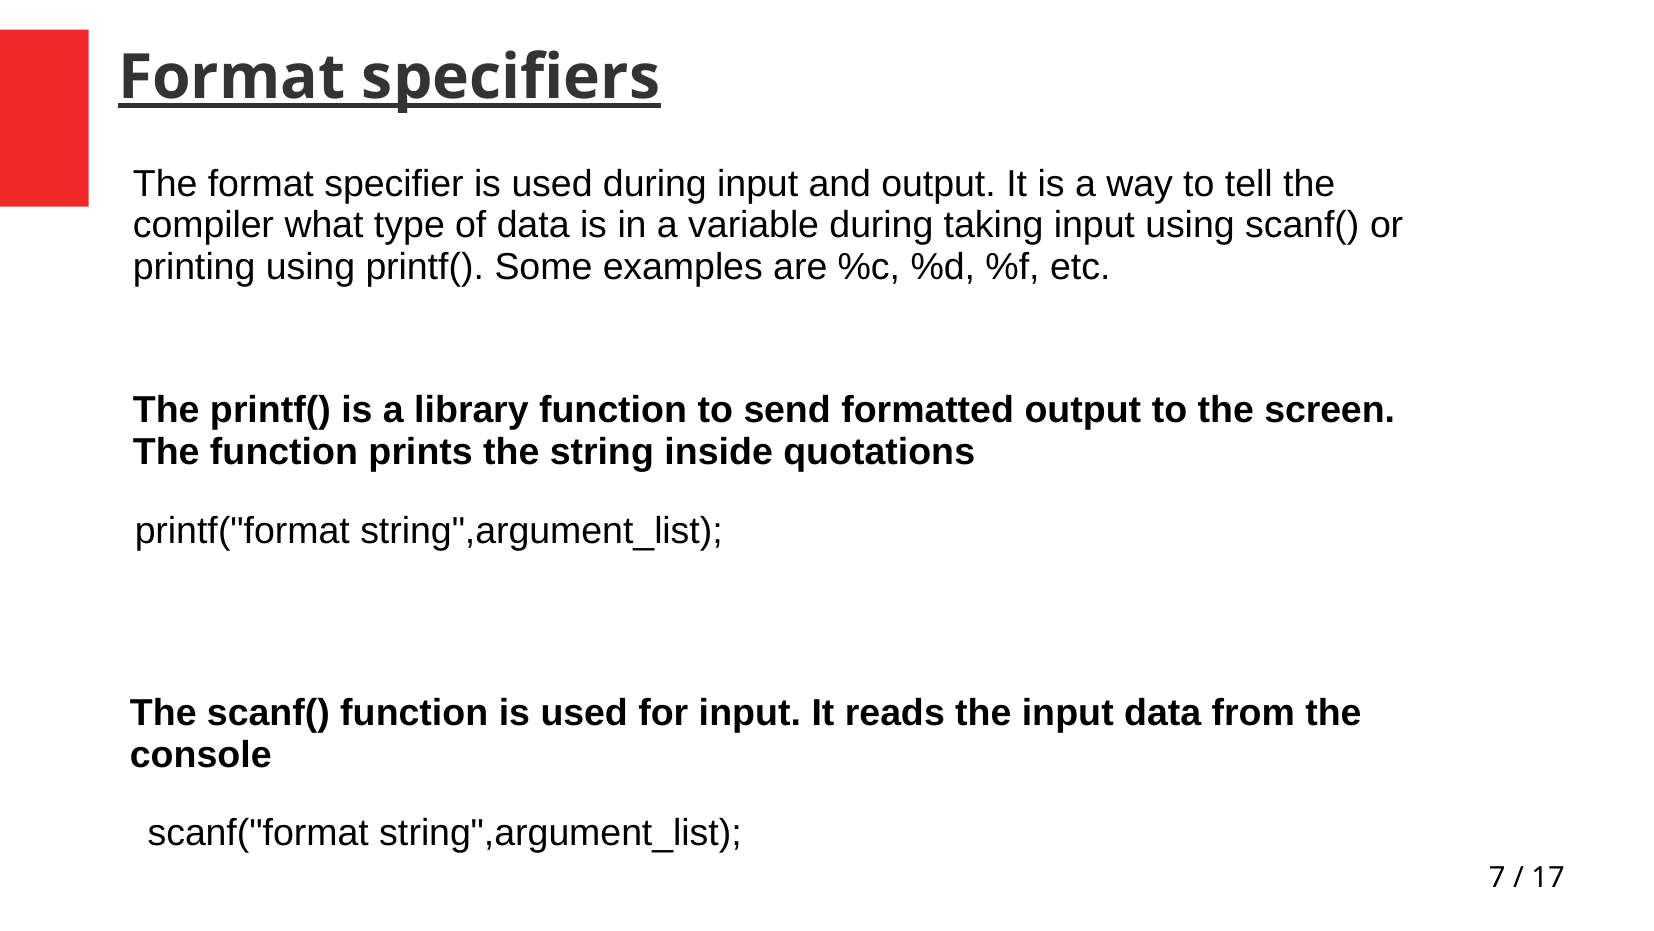

# Format specifiers
The format specifier is used during input and output. It is a way to tell the compiler what type of data is in a variable during taking input using scanf() or printing using printf(). Some examples are %c, %d, %f, etc.
The printf() is a library function to send formatted output to the screen. The function prints the string inside quotations
 printf("format string",argument_list);
The scanf() function is used for input. It reads the input data from the console
scanf("format string",argument_list);
7